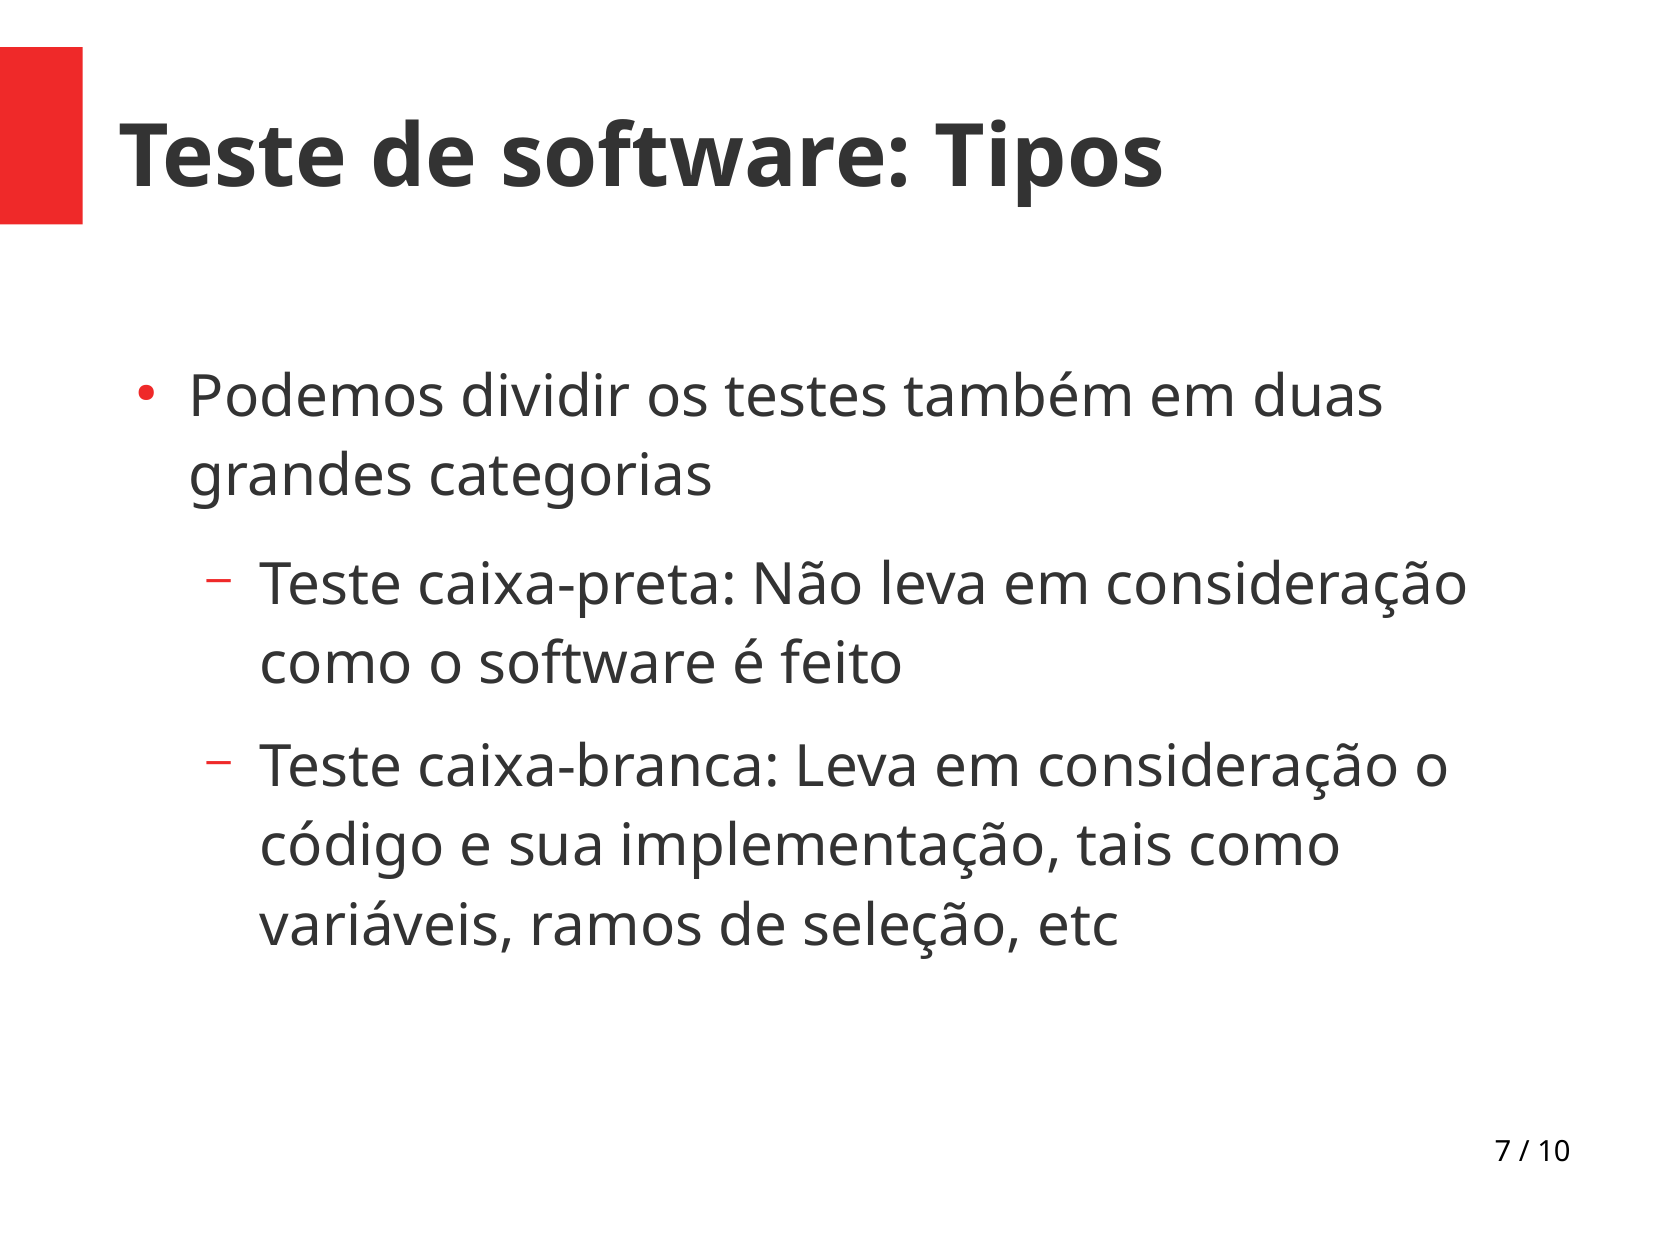

# Teste de software: Tipos
Podemos dividir os testes também em duas grandes categorias
Teste caixa-preta: Não leva em consideração como o software é feito
Teste caixa-branca: Leva em consideração o código e sua implementação, tais como variáveis, ramos de seleção, etc
7